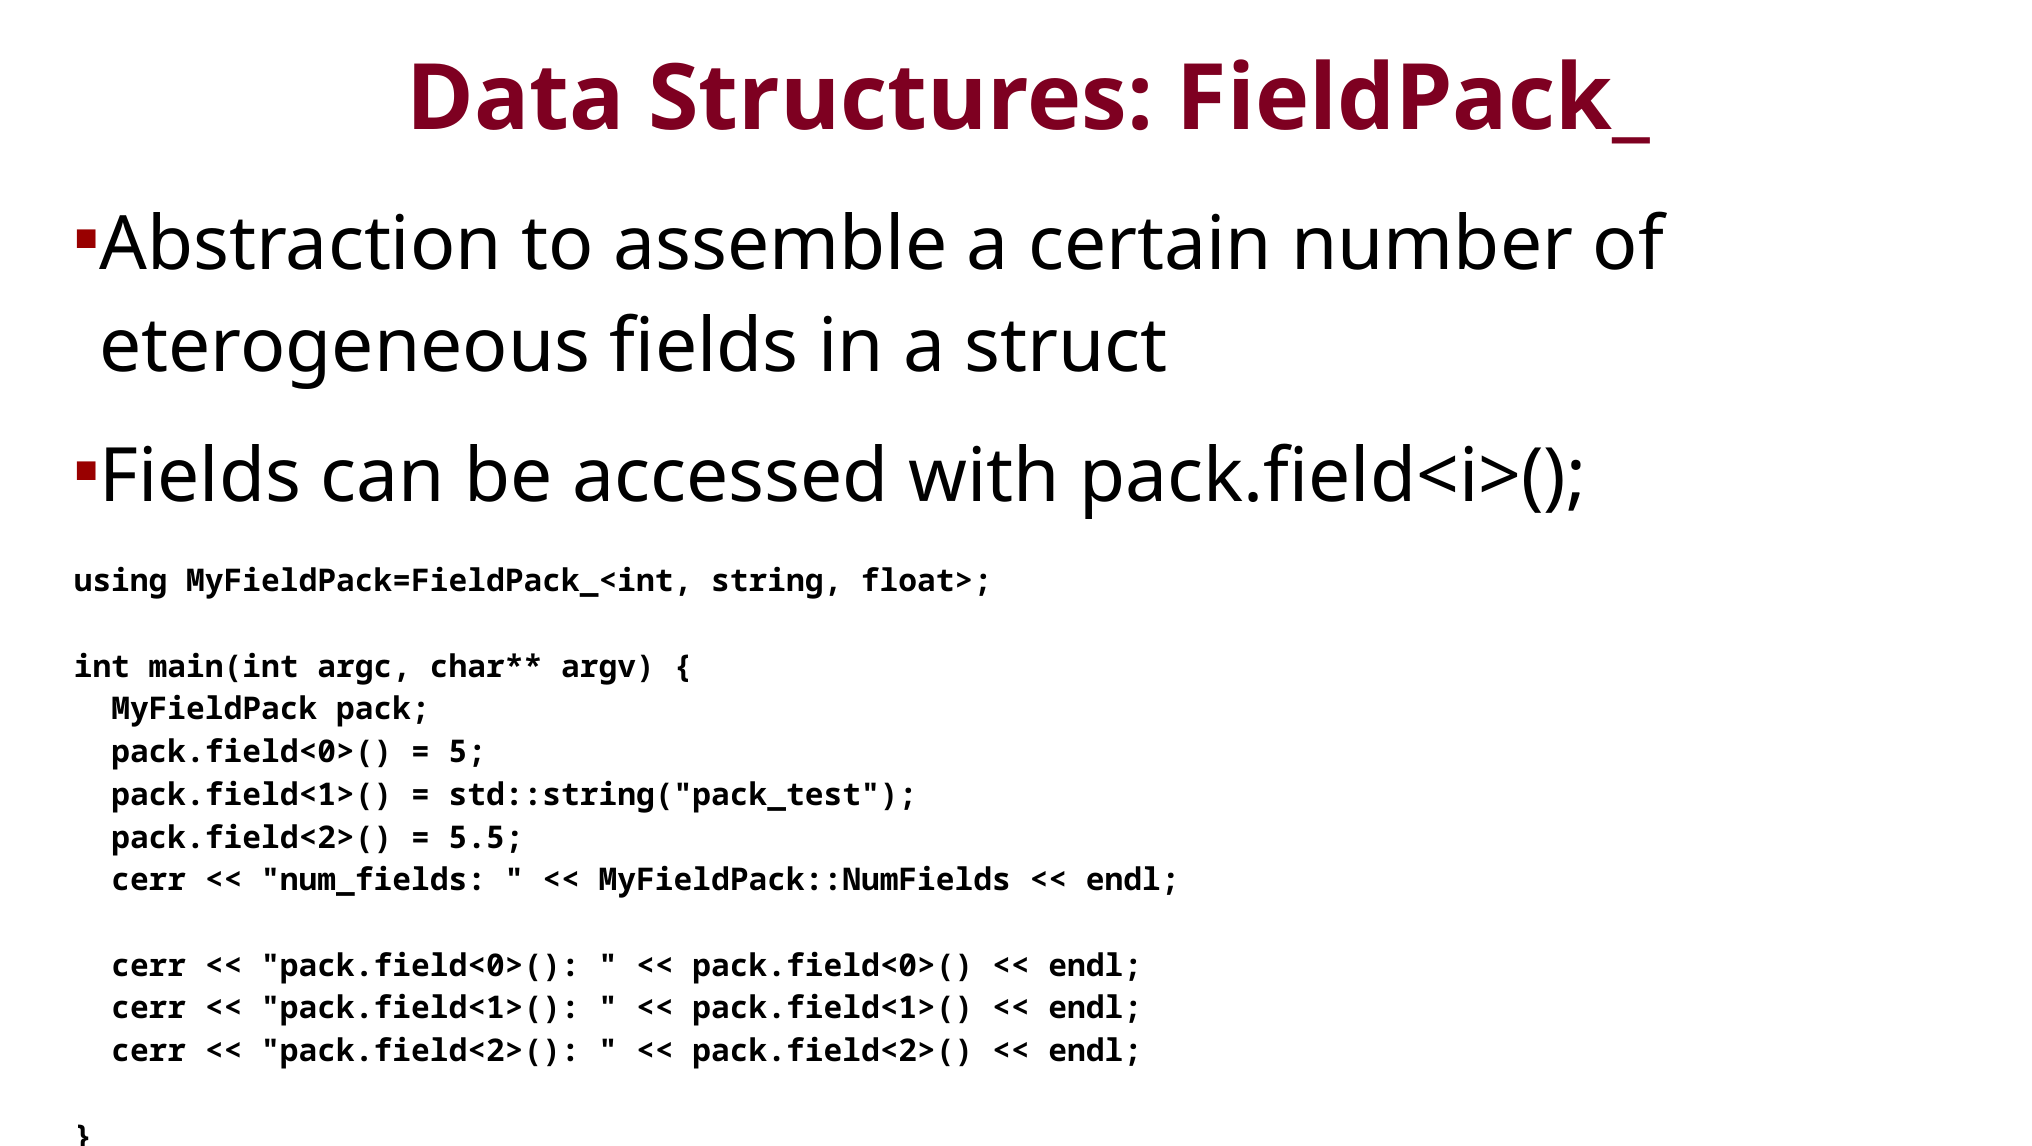

# Data Structures: FieldPack_
Abstraction to assemble a certain number of eterogeneous fields in a struct
Fields can be accessed with pack.field<i>();
using MyFieldPack=FieldPack_<int, string, float>;
int main(int argc, char** argv) {
 MyFieldPack pack;
 pack.field<0>() = 5;
 pack.field<1>() = std::string("pack_test");
 pack.field<2>() = 5.5;
 cerr << "num_fields: " << MyFieldPack::NumFields << endl;
 cerr << "pack.field<0>(): " << pack.field<0>() << endl;
 cerr << "pack.field<1>(): " << pack.field<1>() << endl;
 cerr << "pack.field<2>(): " << pack.field<2>() << endl;
}